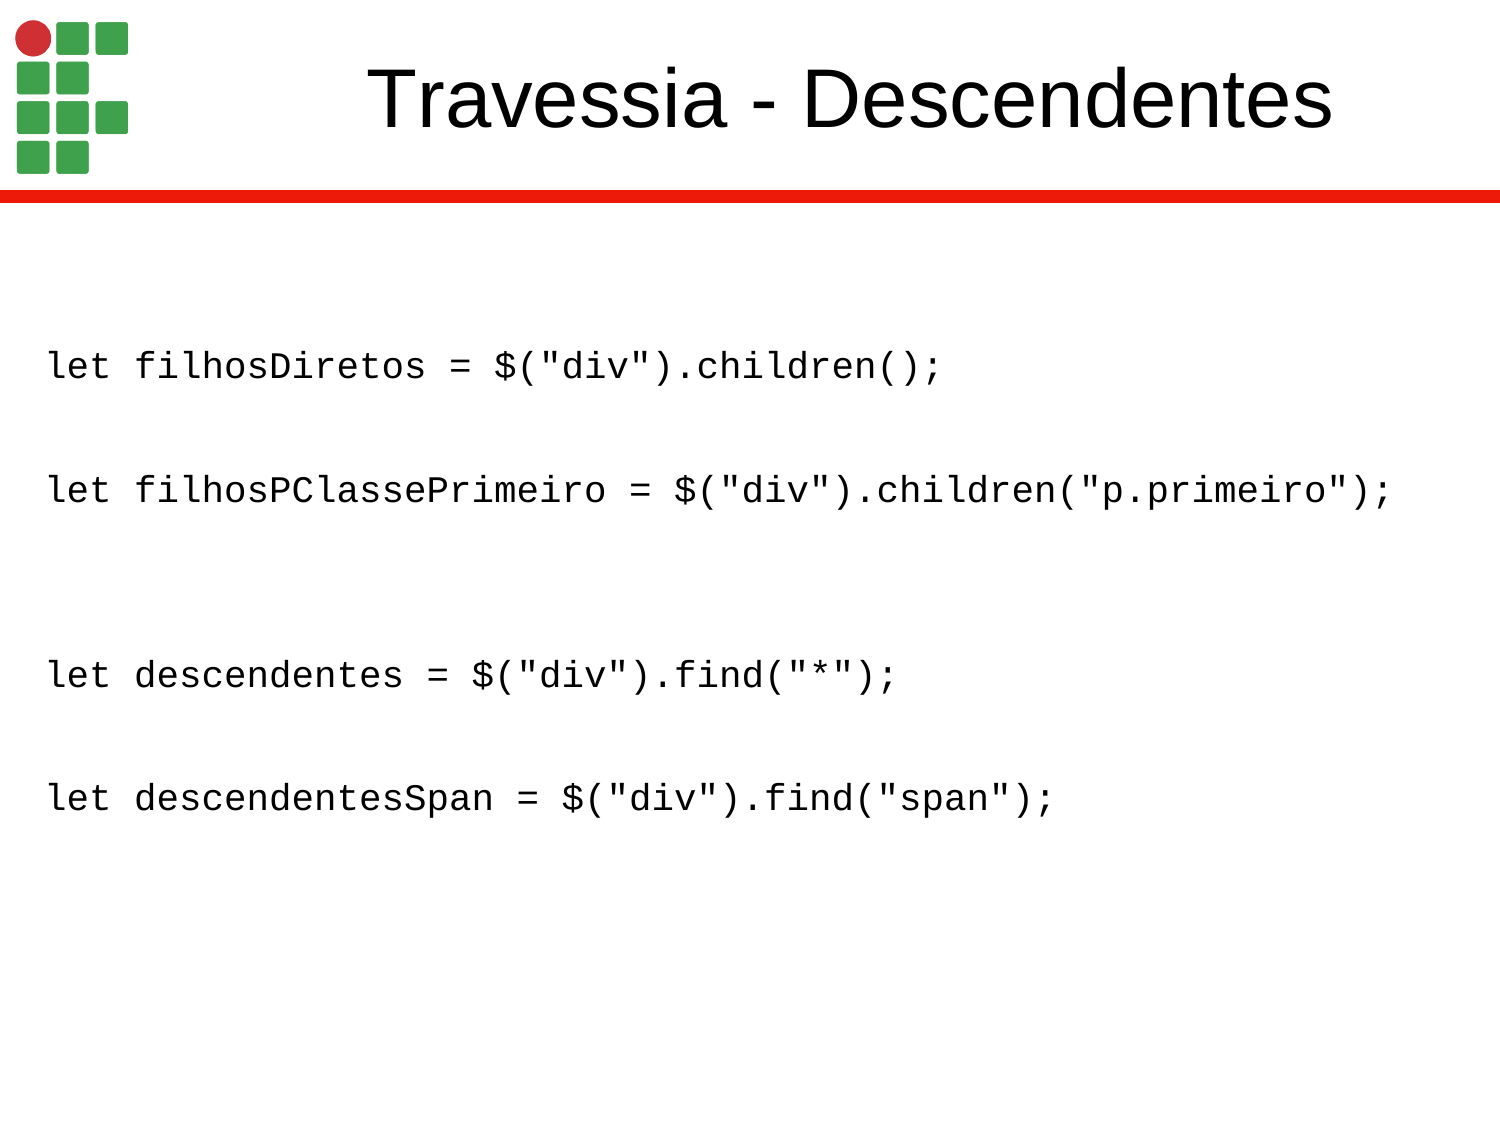

# Travessia - Descendentes
let filhosDiretos = $("div").children();
let filhosPClassePrimeiro = $("div").children("p.primeiro");
let descendentes = $("div").find("*");
let descendentesSpan = $("div").find("span");